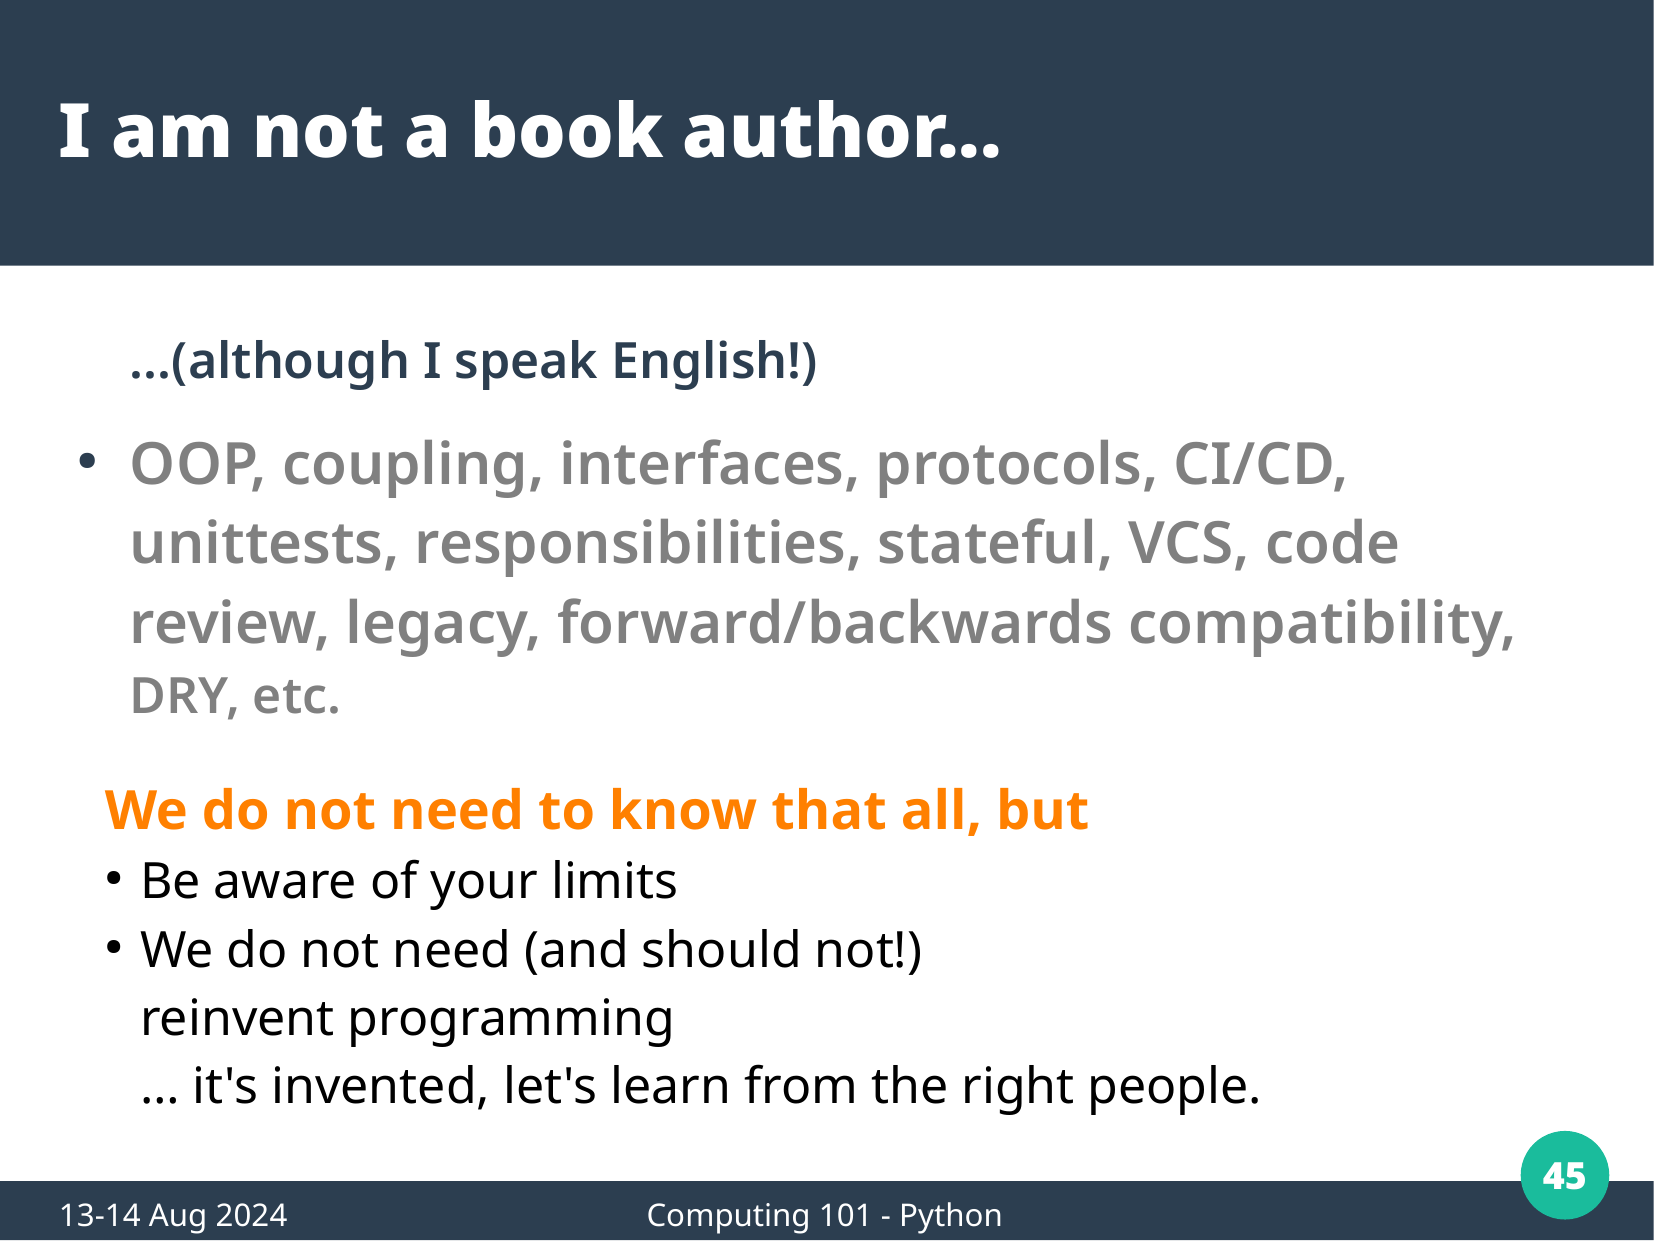

# I am not a book author...
...(although I speak English!)
OOP, coupling, interfaces, protocols, CI/CD, unittests, responsibilities, stateful, VCS, code review, legacy, forward/backwards compatibility, DRY, etc.
We do not need to know that all, but
Be aware of your limits
We do not need (and should not!)
reinvent programming
… it's invented, let's learn from the right people.
45
13-14 Aug 2024